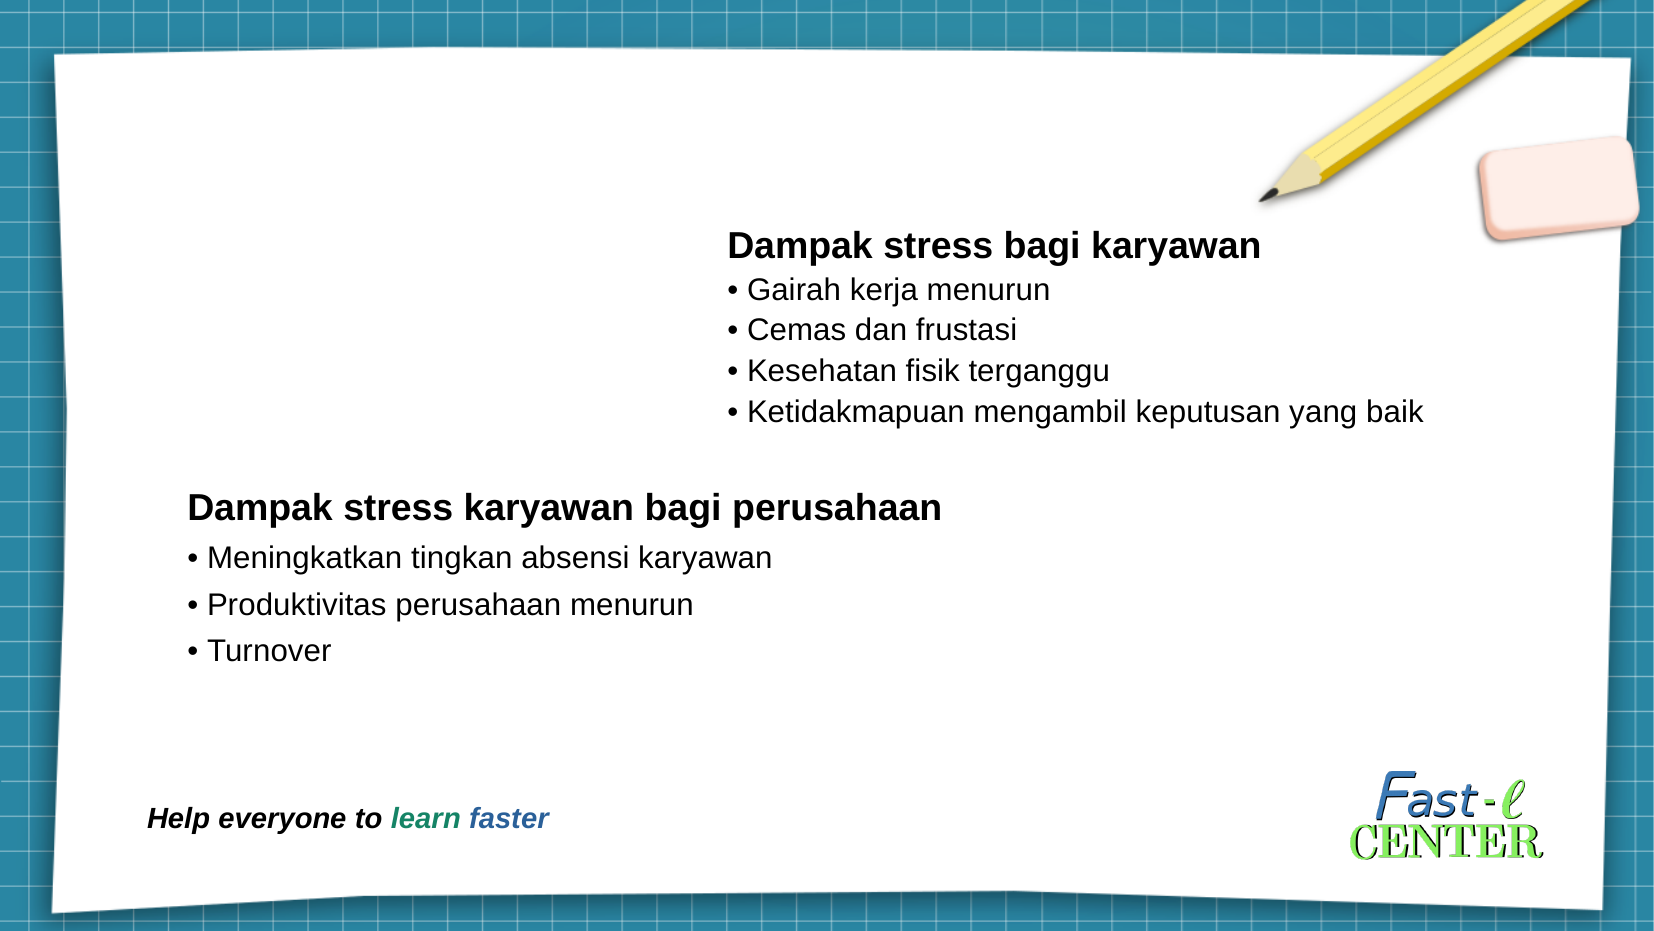

Dampak stress bagi karyawan
• Gairah kerja menurun
• Cemas dan frustasi
• Kesehatan fisik terganggu
• Ketidakmapuan mengambil keputusan yang baik
Dampak stress karyawan bagi perusahaan
• Meningkatkan tingkan absensi karyawan
• Produktivitas perusahaan menurun
• Turnover
Help everyone to learn faster